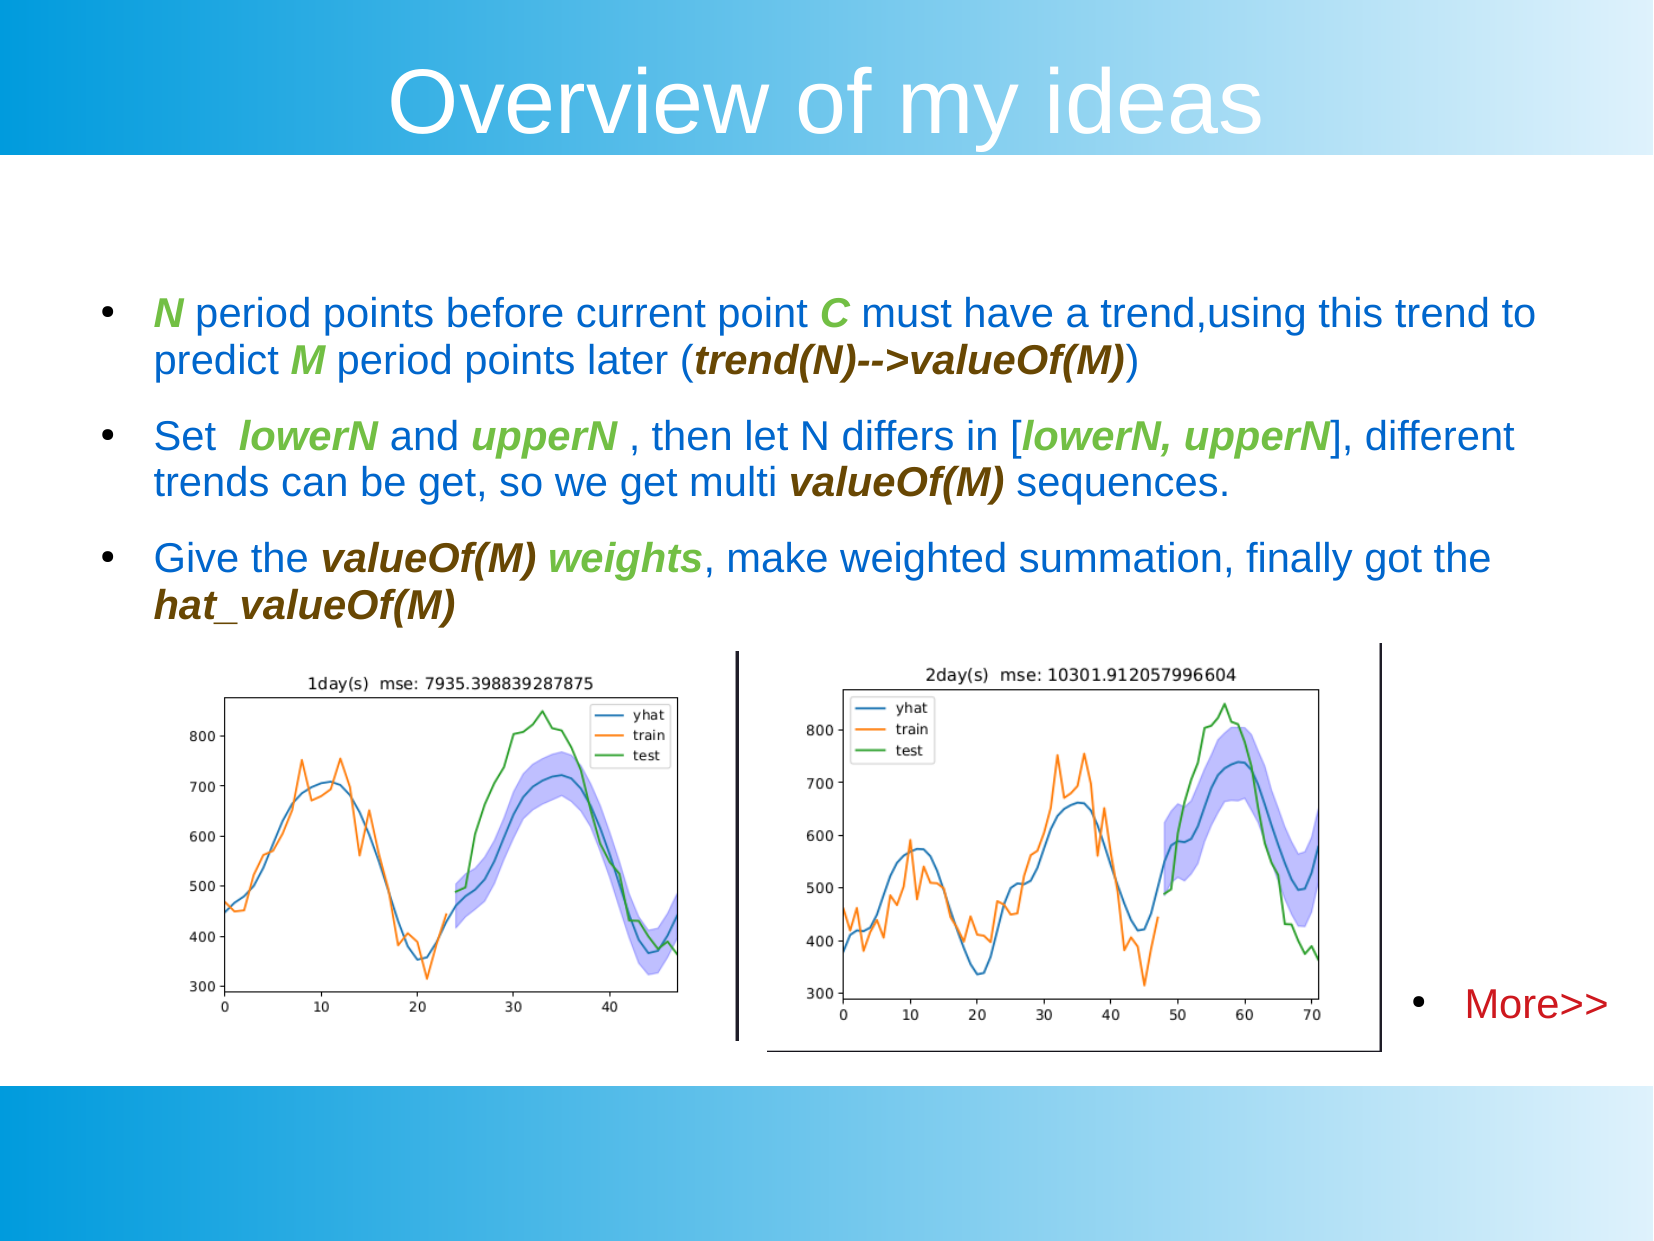

# Overview of my ideas
N period points before current point C must have a trend,using this trend to predict M period points later (trend(N)-->valueOf(M))
Set lowerN and upperN , then let N differs in [lowerN, upperN], different trends can be get, so we get multi valueOf(M) sequences.
Give the valueOf(M) weights, make weighted summation, finally got the hat_valueOf(M)
More>>